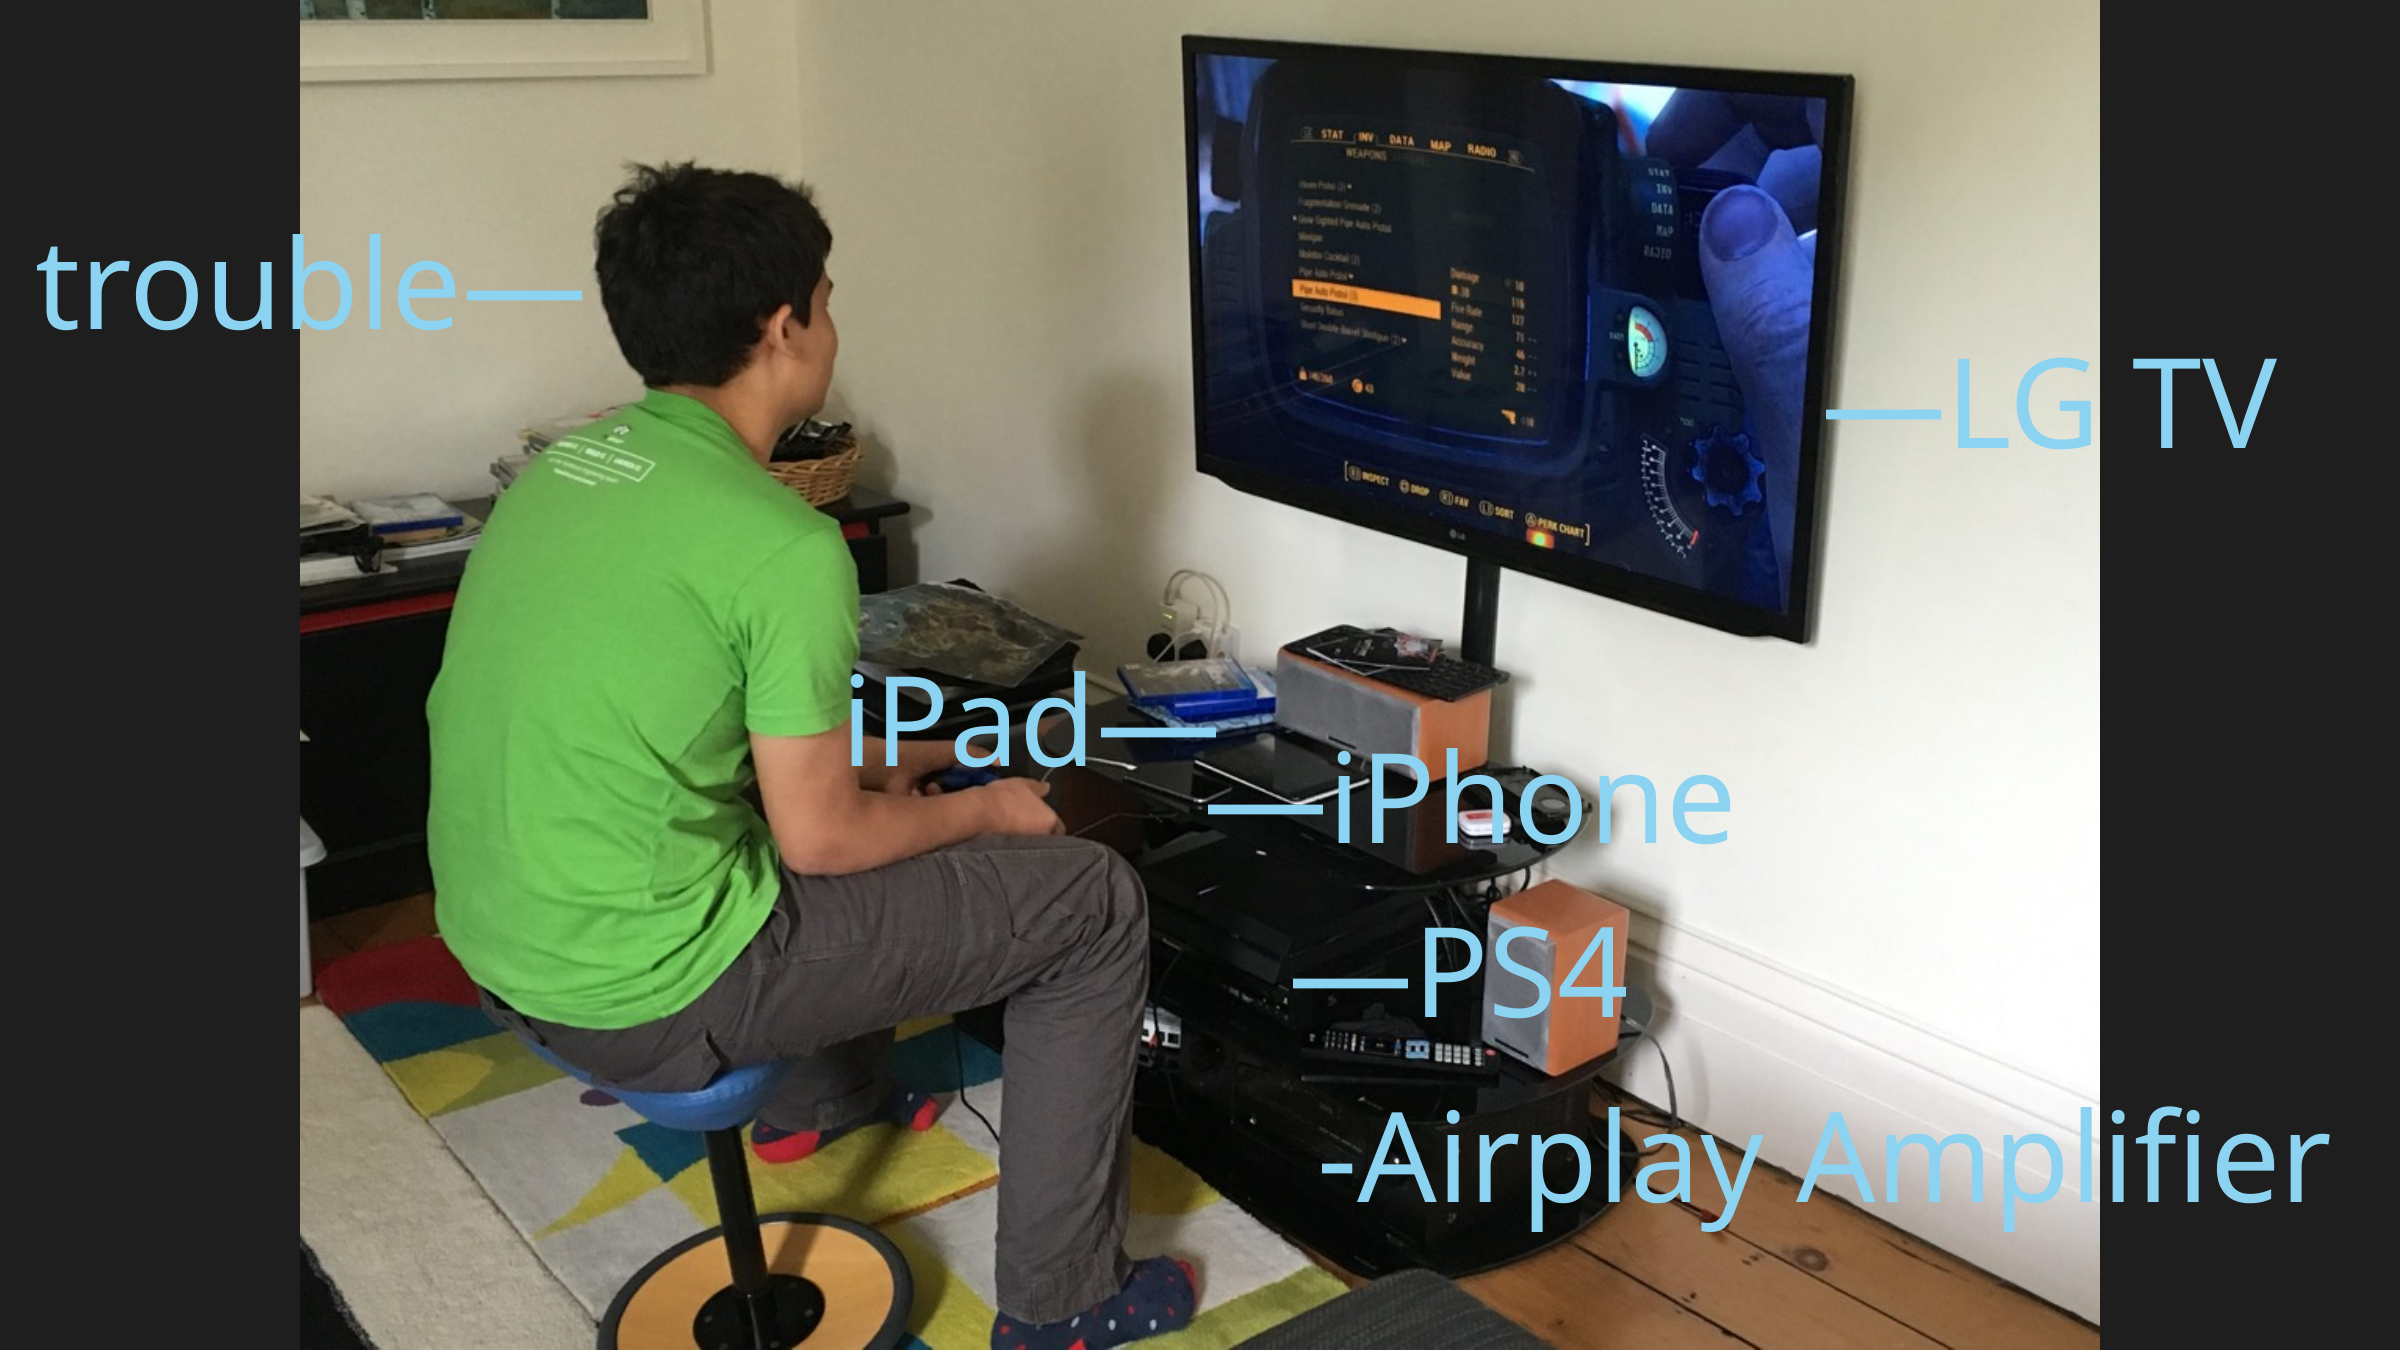

trouble—
—LG TV
iPad—
—iPhone
—PS4
-Airplay Amplifier